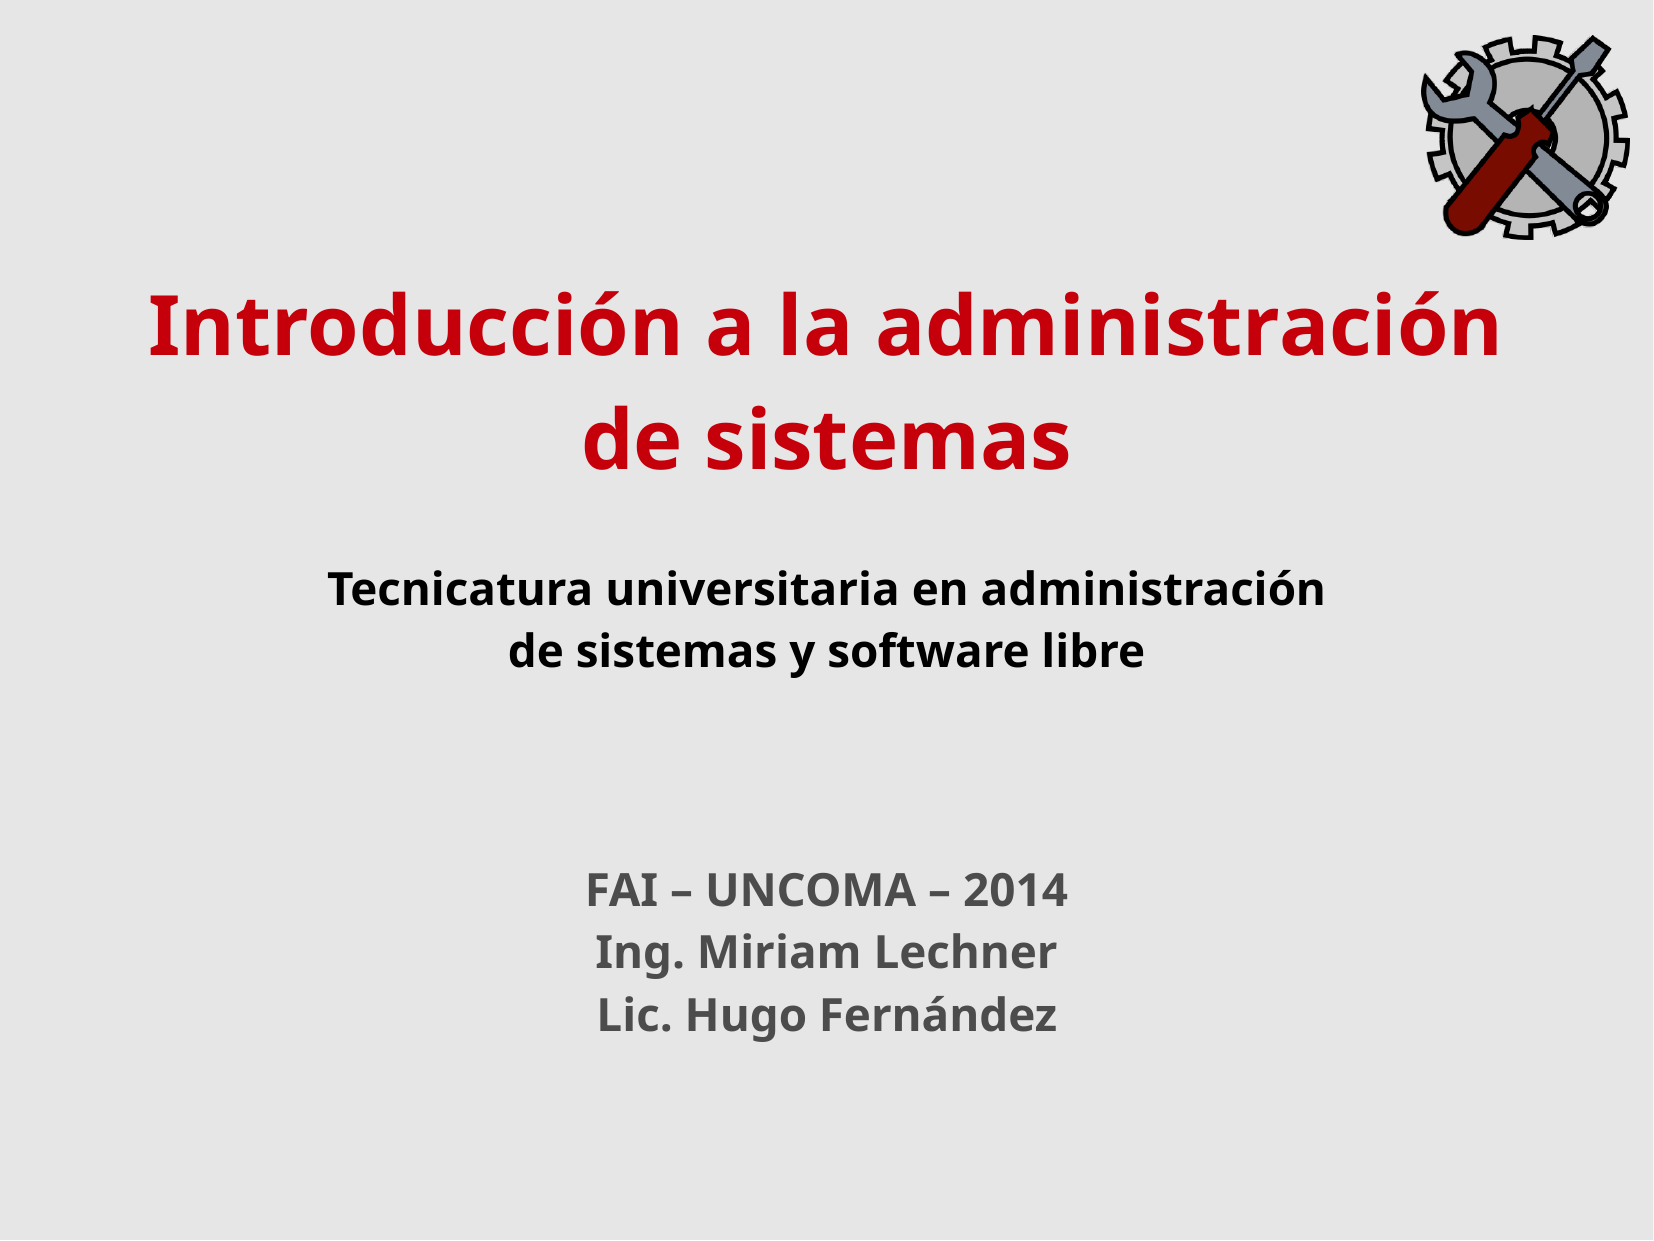

# Introducción a la administración de sistemas
Tecnicatura universitaria en administración
de sistemas y software libre
FAI – UNCOMA – 2014
Ing. Miriam Lechner
Lic. Hugo Fernández